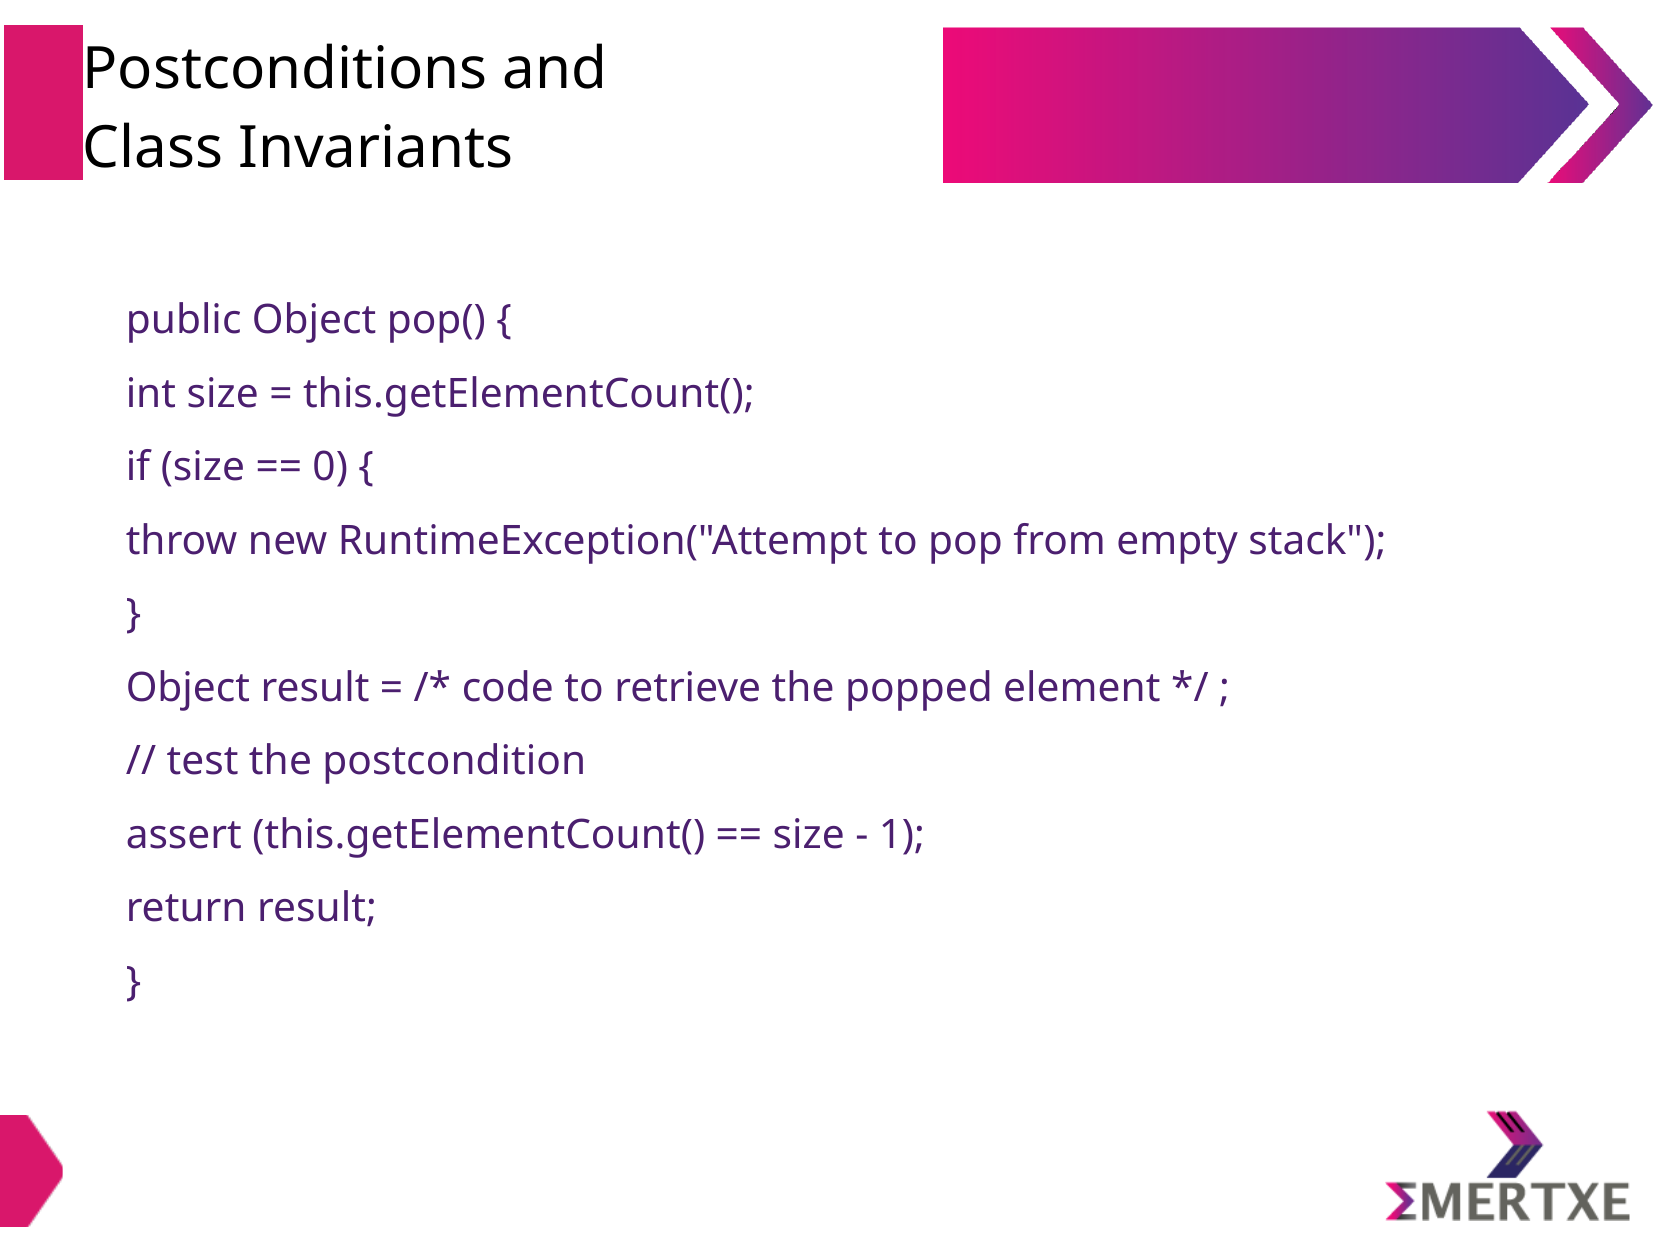

# Postconditions and Class Invariants
public Object pop() {
int size = this.getElementCount();
if (size == 0) {
throw new RuntimeException("Attempt to pop from empty stack");
}
Object result = /* code to retrieve the popped element */ ;
// test the postcondition
assert (this.getElementCount() == size - 1);
return result;
}